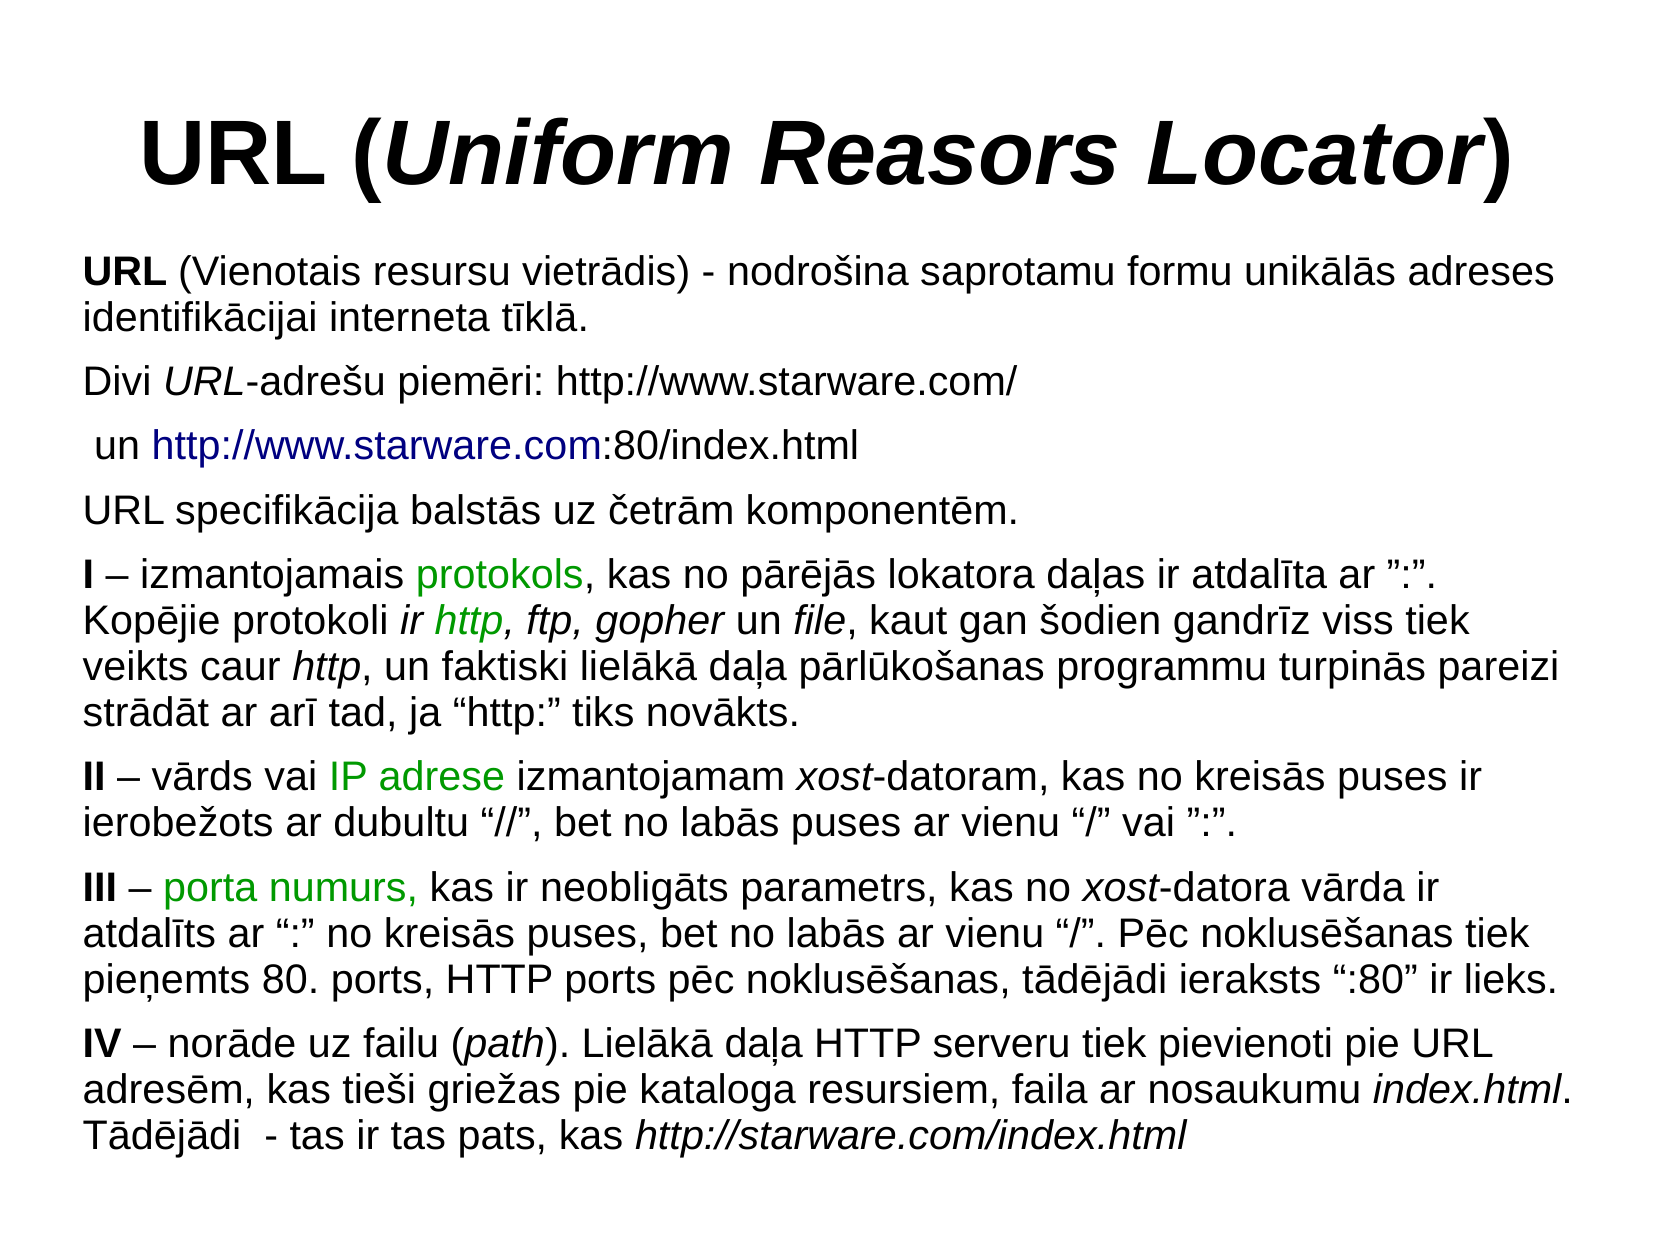

# URL (Uniform Reasors Locator)
URL (Vienotais resursu vietrādis) - nodrošina saprotamu formu unikālās adreses identifikācijai interneta tīklā.
Divi URL-adrešu piemēri: http://www.starware.com/
 un http://www.starware.com:80/index.html
URL specifikācija balstās uz četrām komponentēm.
I – izmantojamais protokols, kas no pārējās lokatora daļas ir atdalīta ar ”:”. Kopējie protokoli ir http, ftp, gopher un file, kaut gan šodien gandrīz viss tiek veikts caur http, un faktiski lielākā daļa pārlūkošanas programmu turpinās pareizi strādāt ar arī tad, ja “http:” tiks novākts.
II – vārds vai IP adrese izmantojamam xost-datoram, kas no kreisās puses ir ierobežots ar dubultu “//”, bet no labās puses ar vienu “/” vai ”:”.
III – porta numurs, kas ir neobligāts parametrs, kas no xost-datora vārda ir atdalīts ar “:” no kreisās puses, bet no labās ar vienu “/”. Pēc noklusēšanas tiek pieņemts 80. ports, HTTP ports pēc noklusēšanas, tādējādi ieraksts “:80” ir lieks.
IV – norāde uz failu (path). Lielākā daļa HTTP serveru tiek pievienoti pie URL adresēm, kas tieši griežas pie kataloga resursiem, faila ar nosaukumu index.html. Tādējādi - tas ir tas pats, kas http://starware.com/index.html